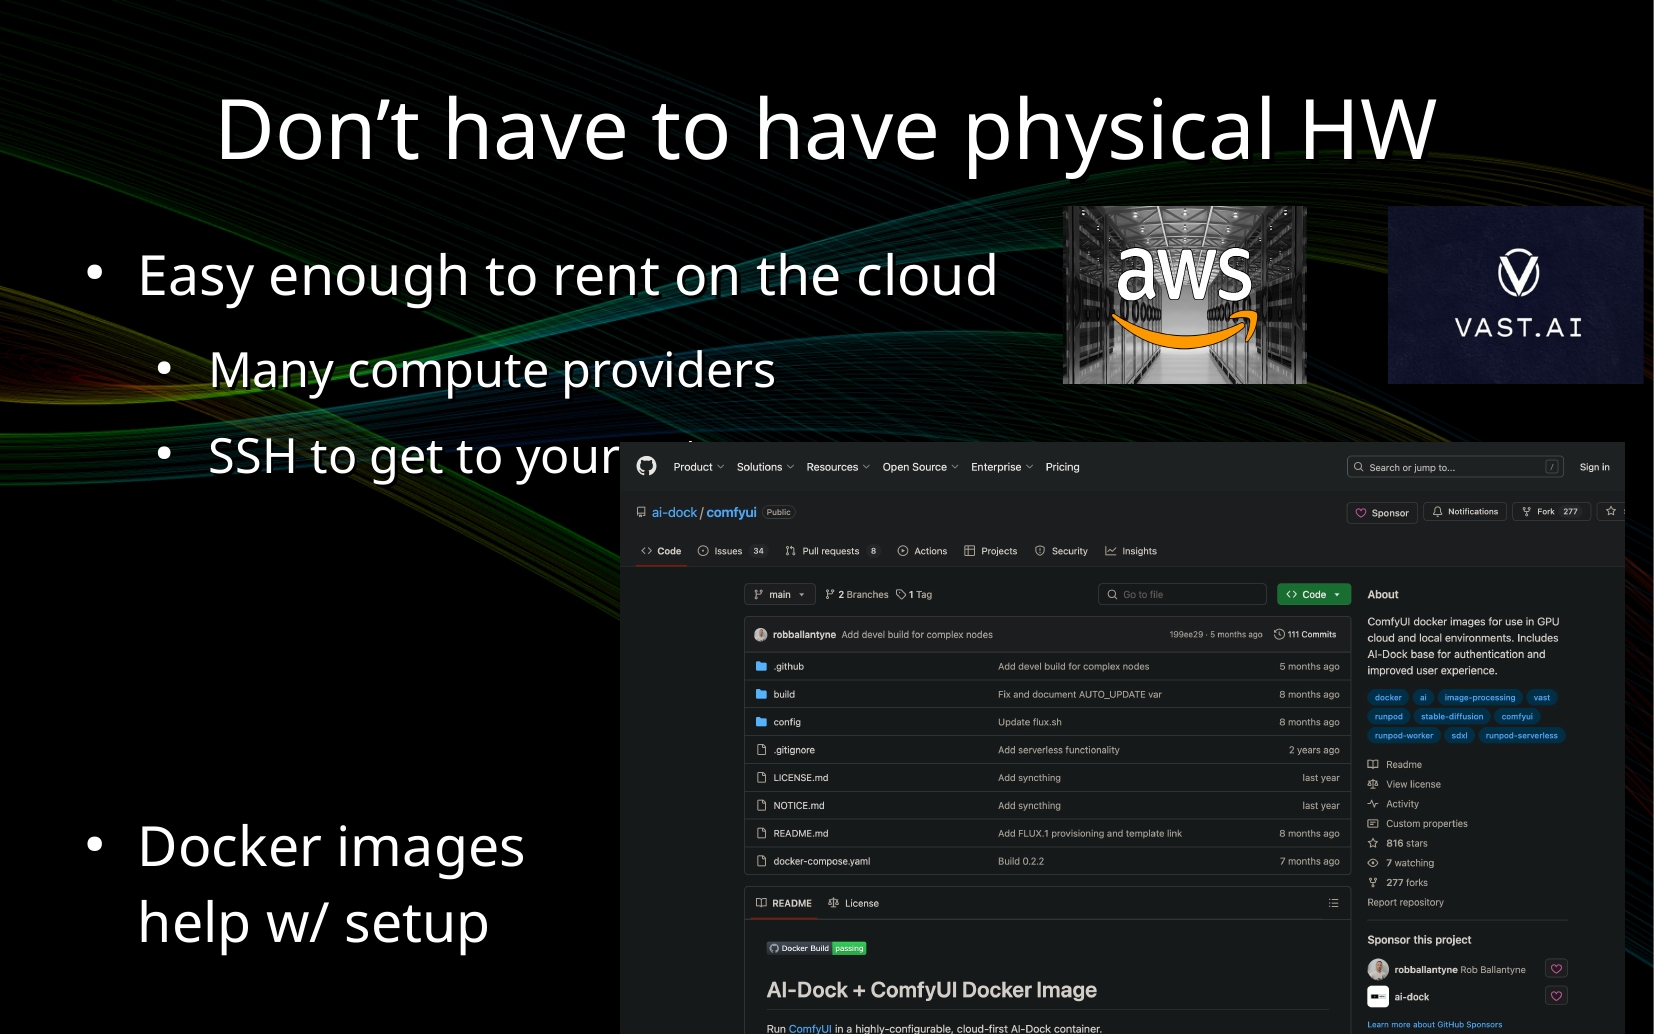

# Don’t have to have physical HW
Easy enough to rent on the cloud
Many compute providers
SSH to get to your setup
Docker images
help w/ setup